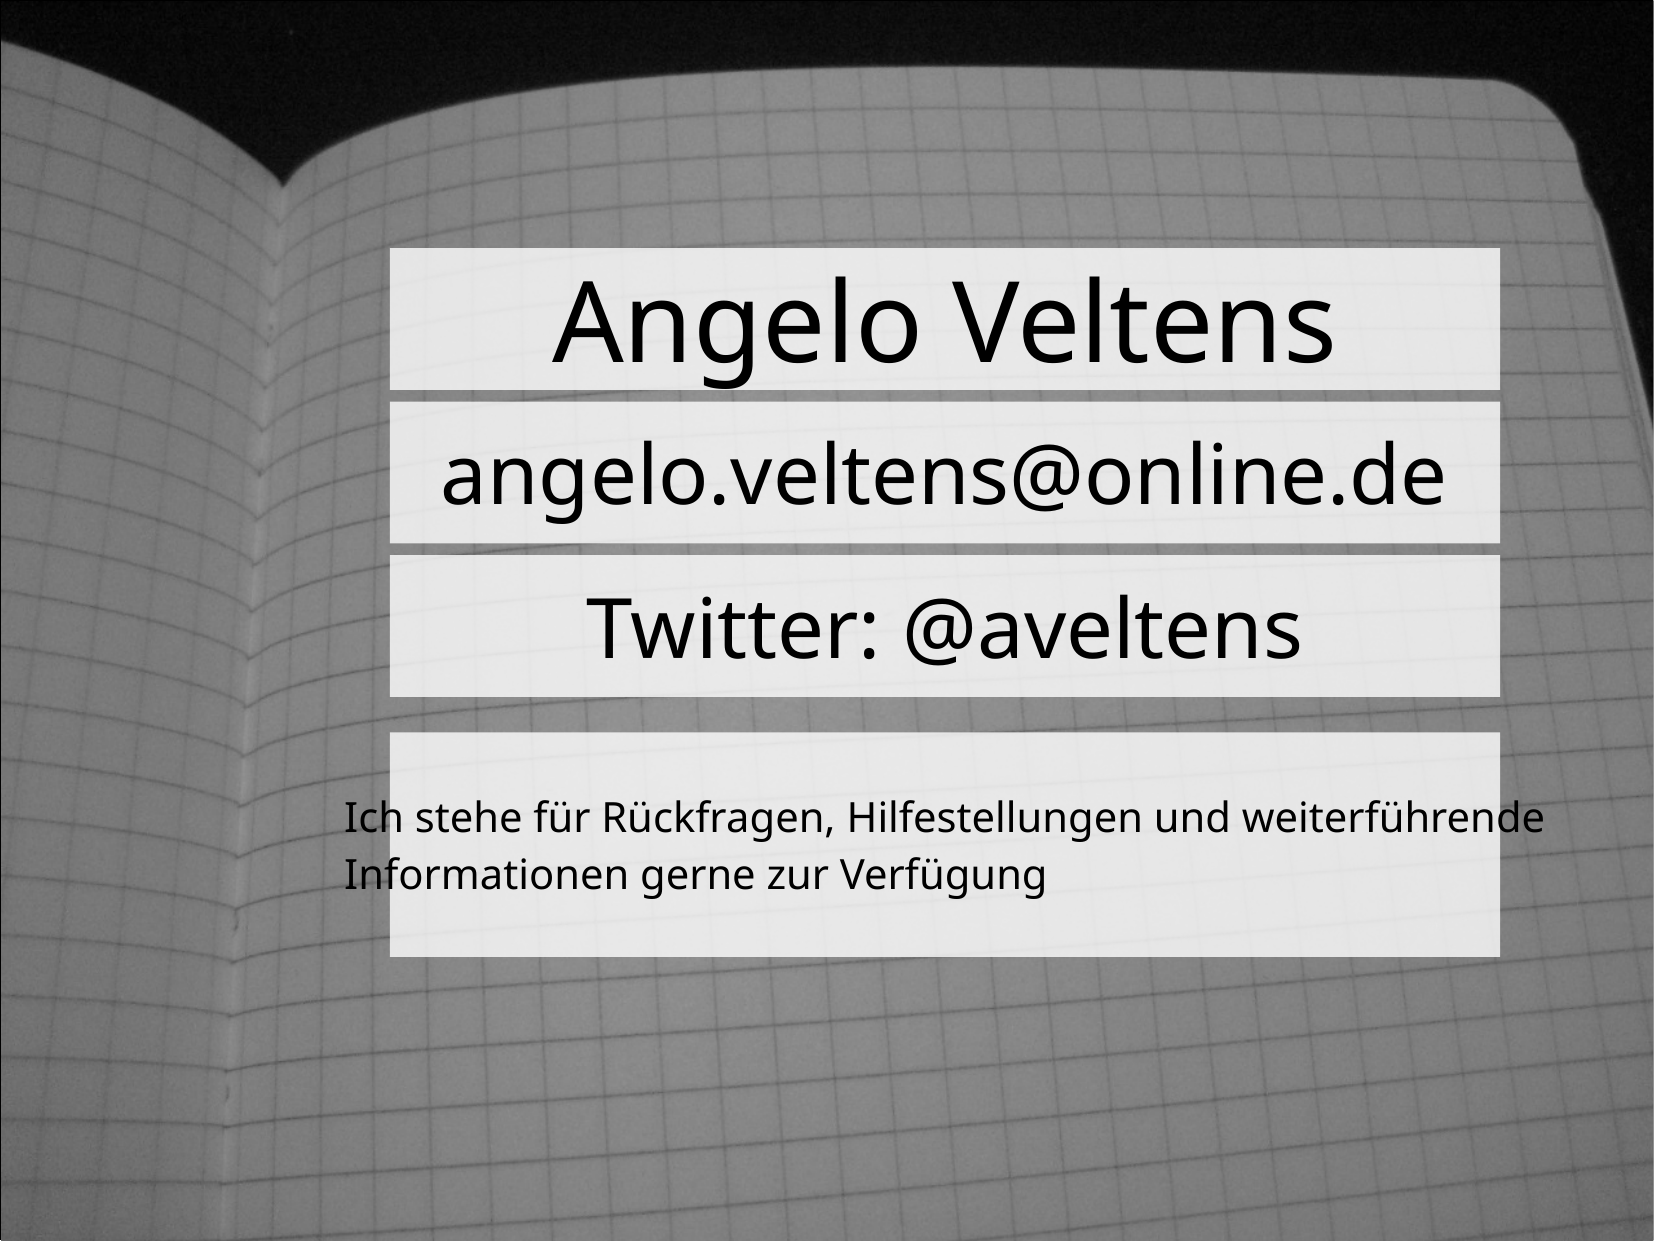

Angelo Veltens
angelo.veltens@online.de
Twitter: @aveltens
Ich stehe für Rückfragen, Hilfestellungen und weiterführende
Informationen gerne zur Verfügung